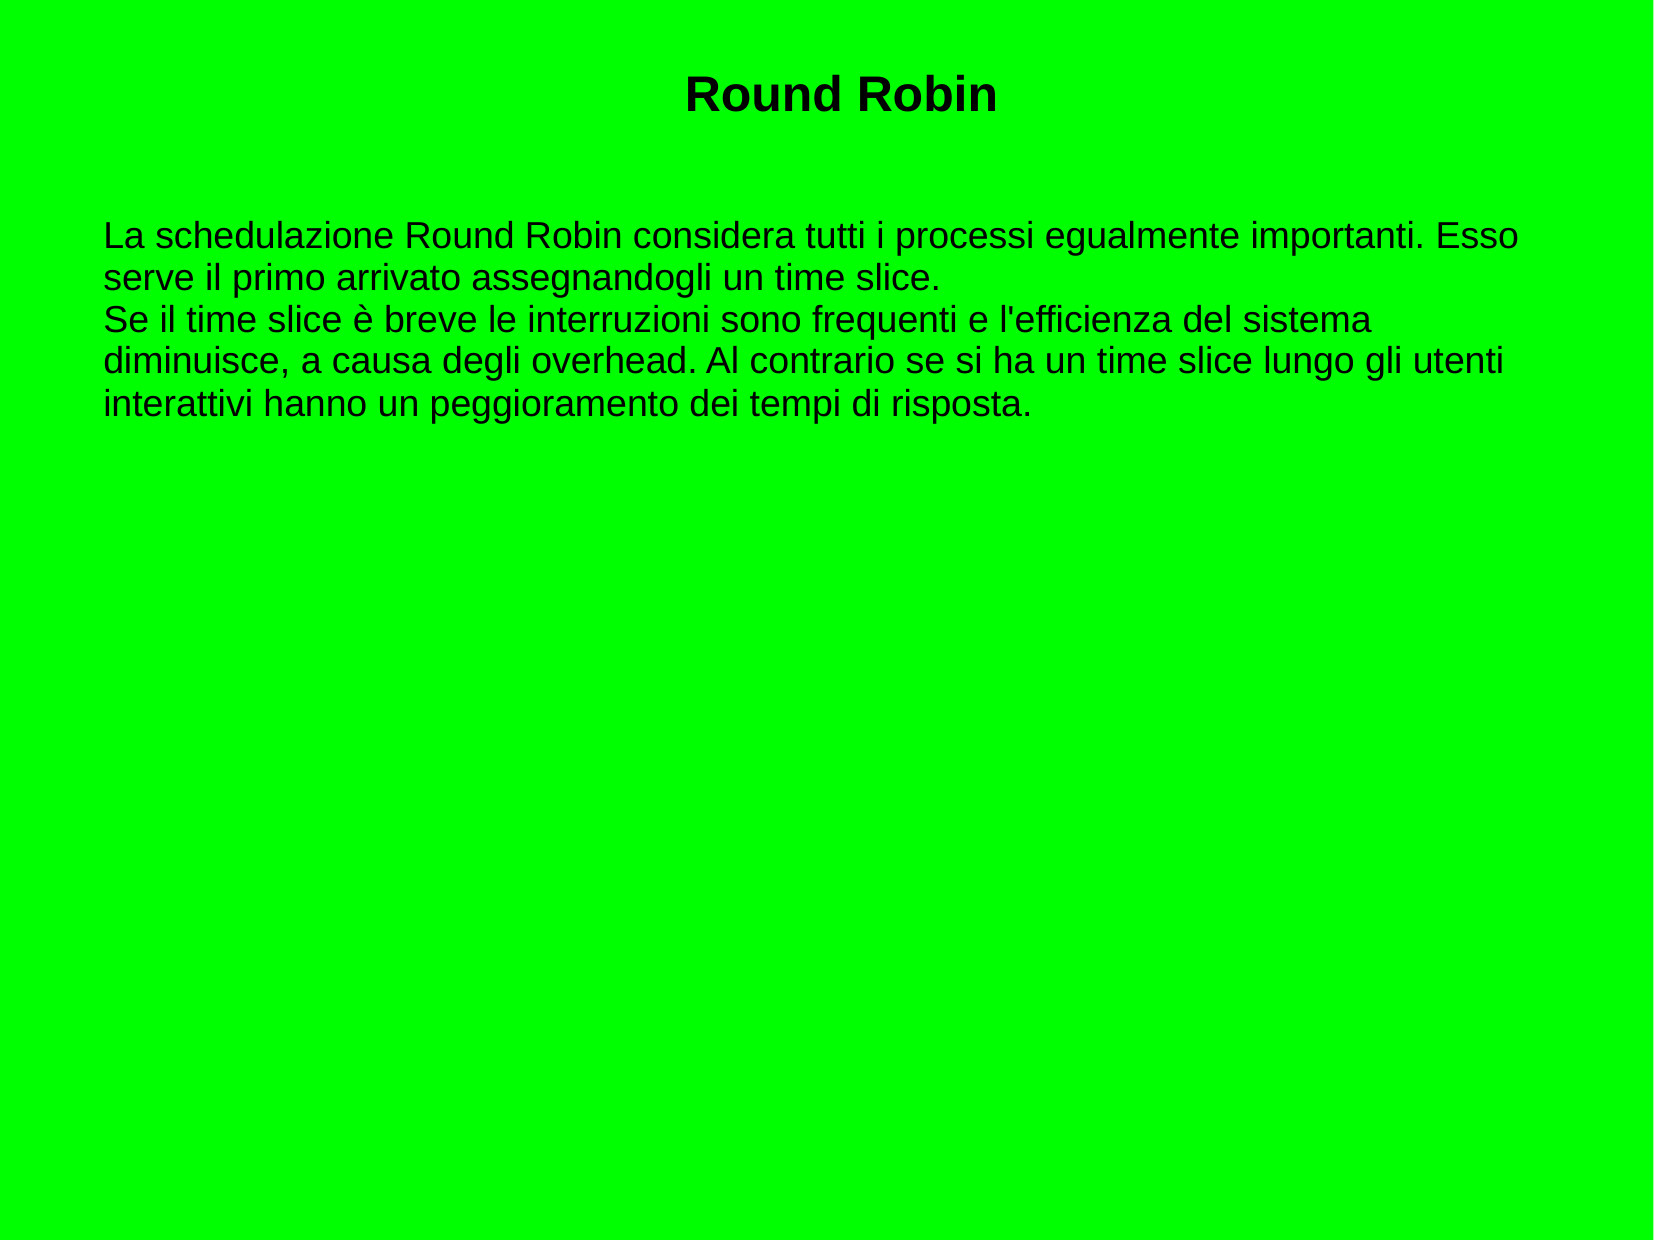

Round Robin
La schedulazione Round Robin considera tutti i processi egualmente importanti. Esso serve il primo arrivato assegnandogli un time slice.
Se il time slice è breve le interruzioni sono frequenti e l'efficienza del sistema diminuisce, a causa degli overhead. Al contrario se si ha un time slice lungo gli utenti interattivi hanno un peggioramento dei tempi di risposta.